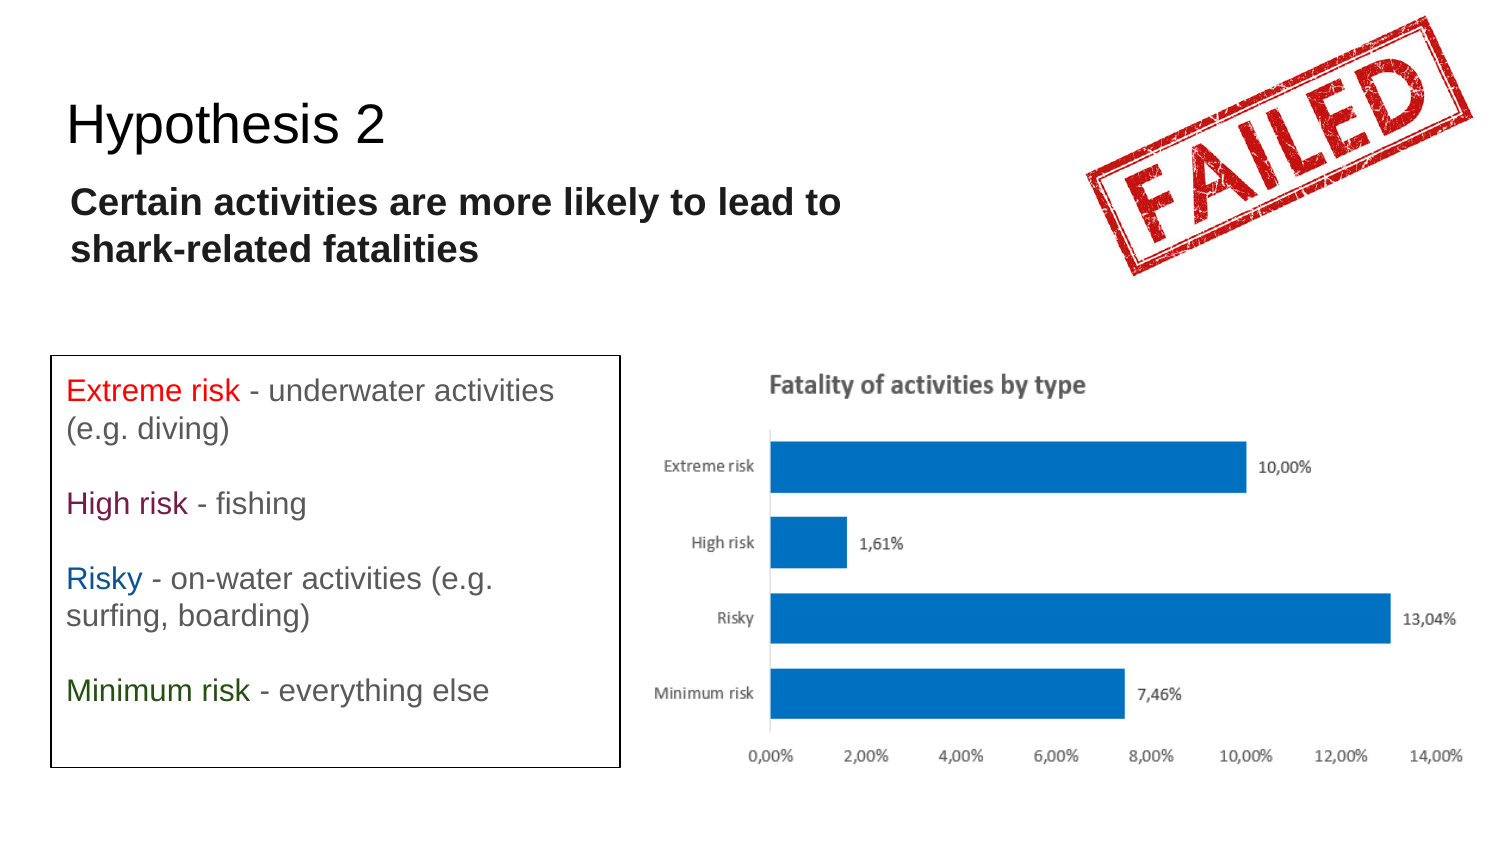

# Hypothesis 2
Certain activities are more likely to lead to
shark-related fatalities
Extreme risk - underwater activities (e.g. diving)
High risk - fishing
Risky - on-water activities (e.g. surfing, boarding)
Minimum risk - everything else